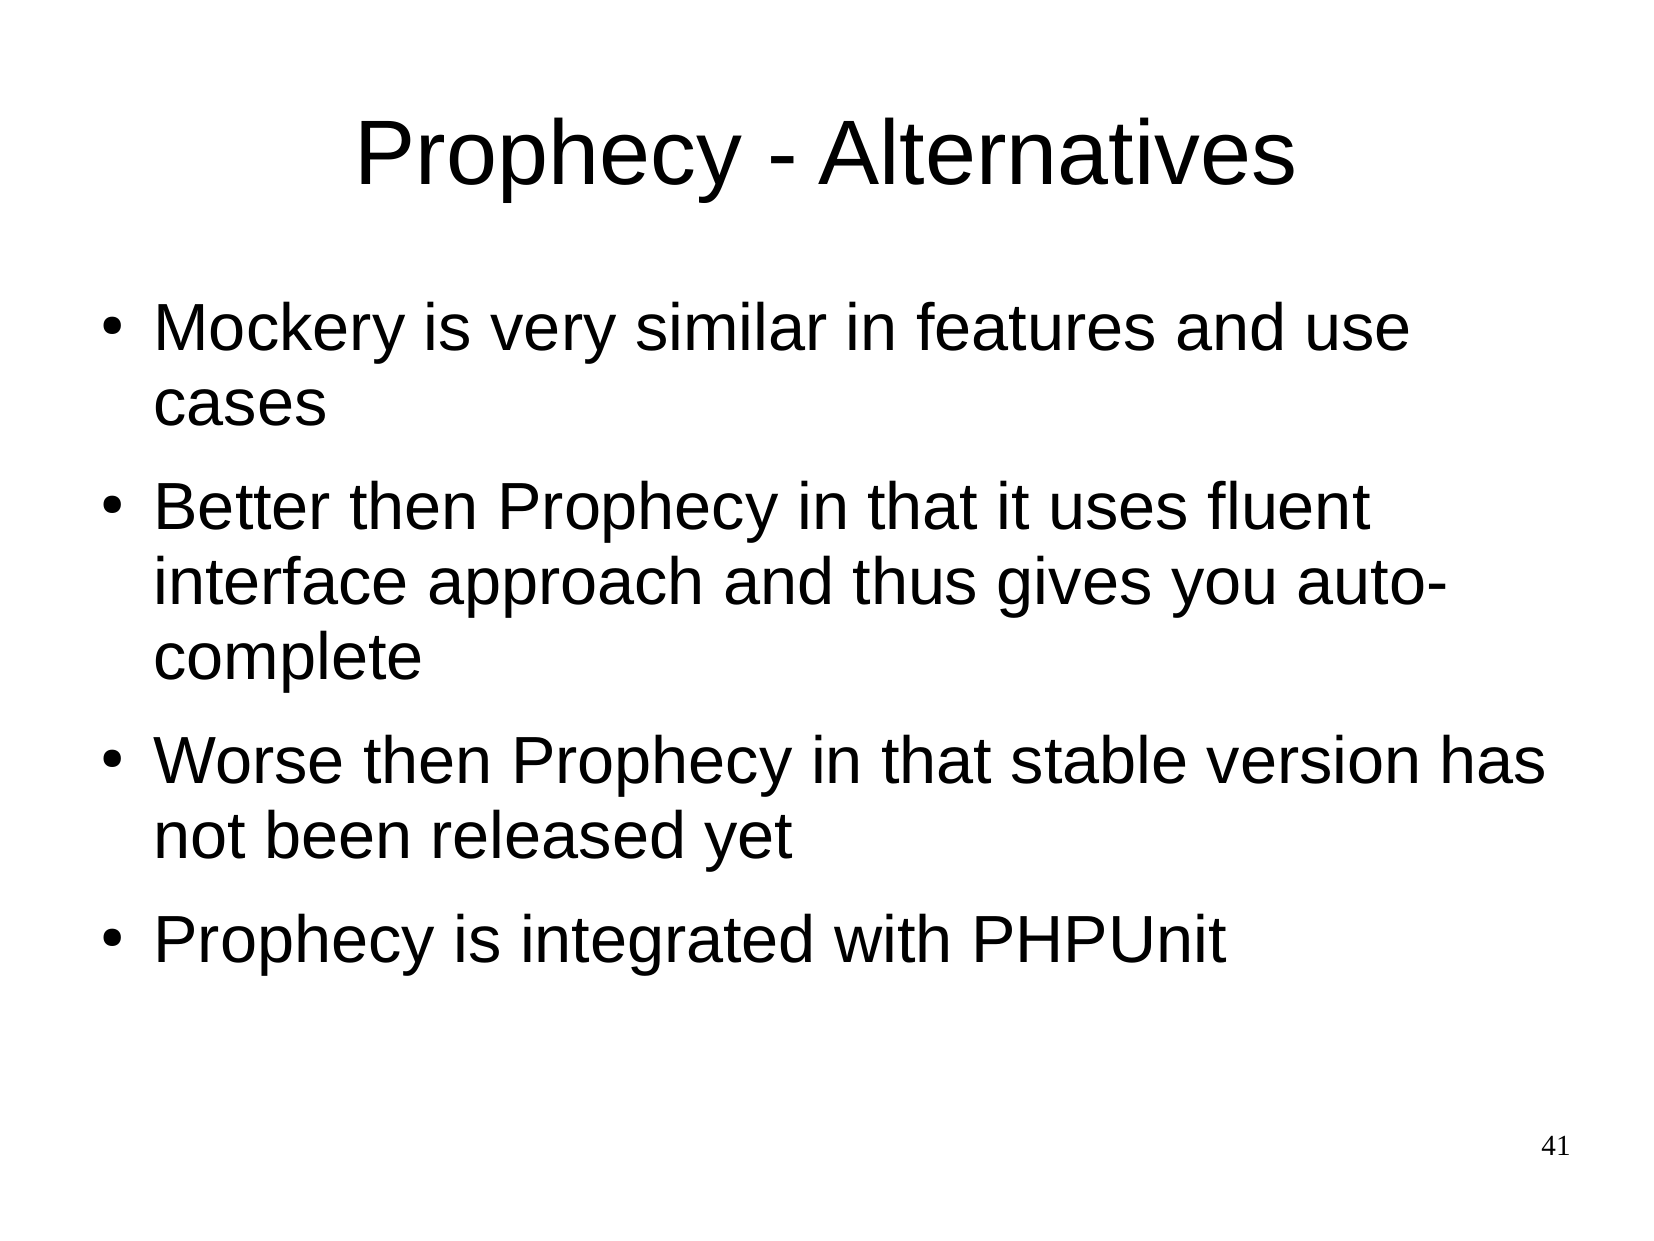

# Prophecy - Alternatives
Mockery is very similar in features and use cases
Better then Prophecy in that it uses fluent interface approach and thus gives you auto-complete
Worse then Prophecy in that stable version has not been released yet
Prophecy is integrated with PHPUnit
41